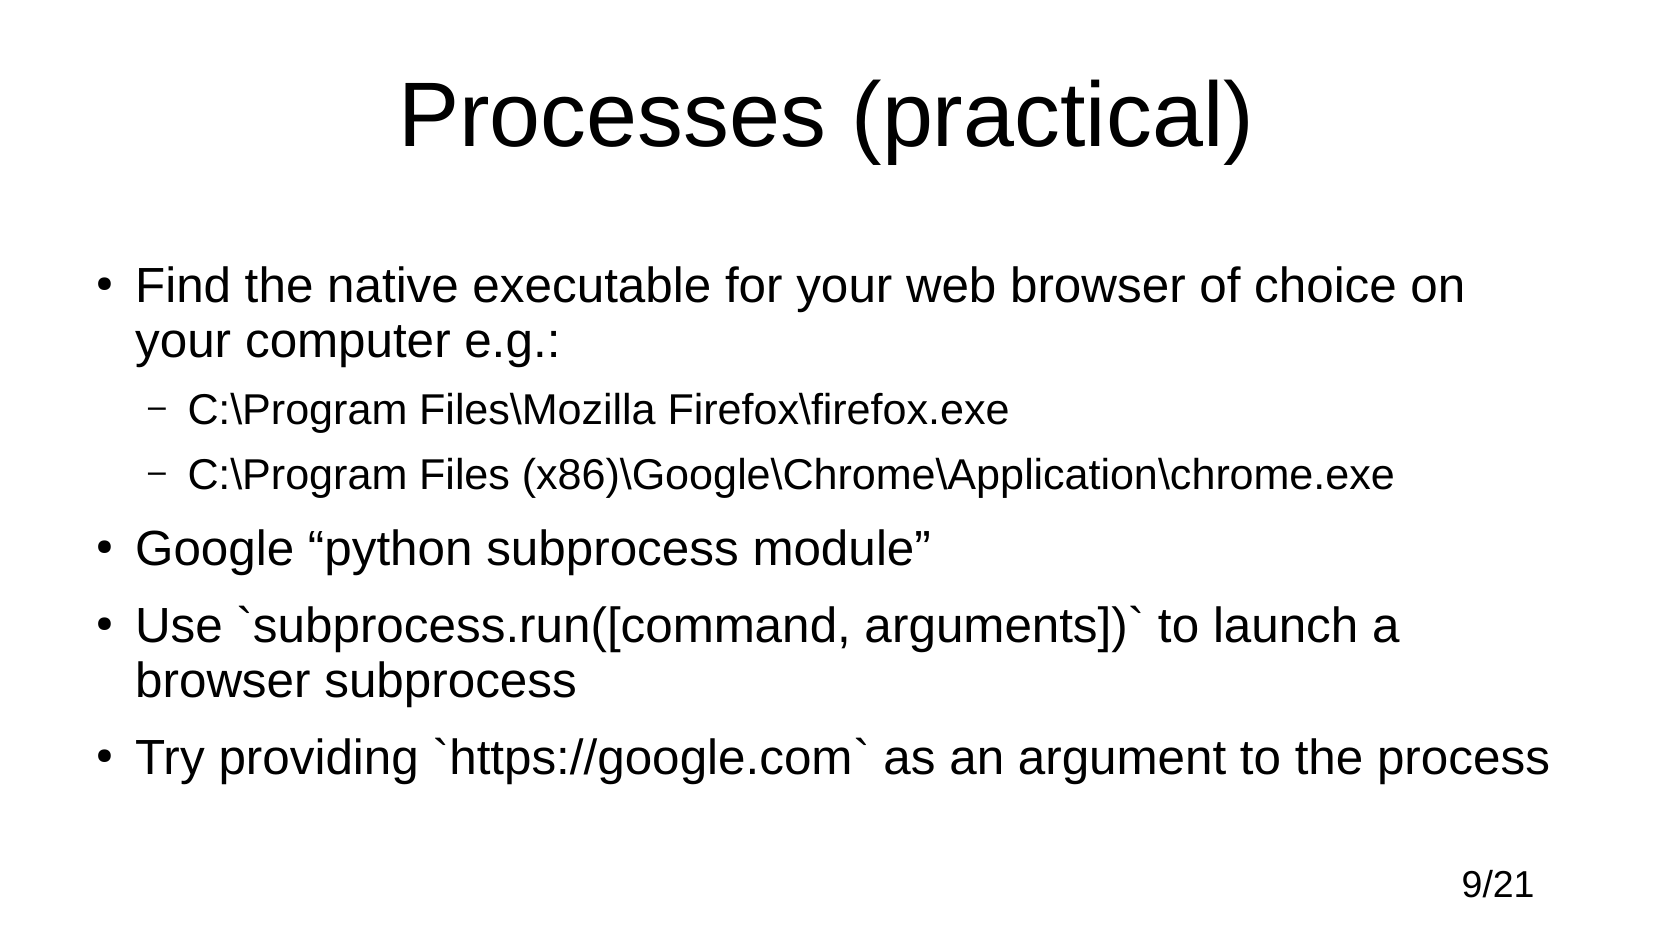

# Processes (practical)
Find the native executable for your web browser of choice on your computer e.g.:
C:\Program Files\Mozilla Firefox\firefox.exe
C:\Program Files (x86)\Google\Chrome\Application\chrome.exe
Google “python subprocess module”
Use `subprocess.run([command, arguments])` to launch a browser subprocess
Try providing `https://google.com` as an argument to the process